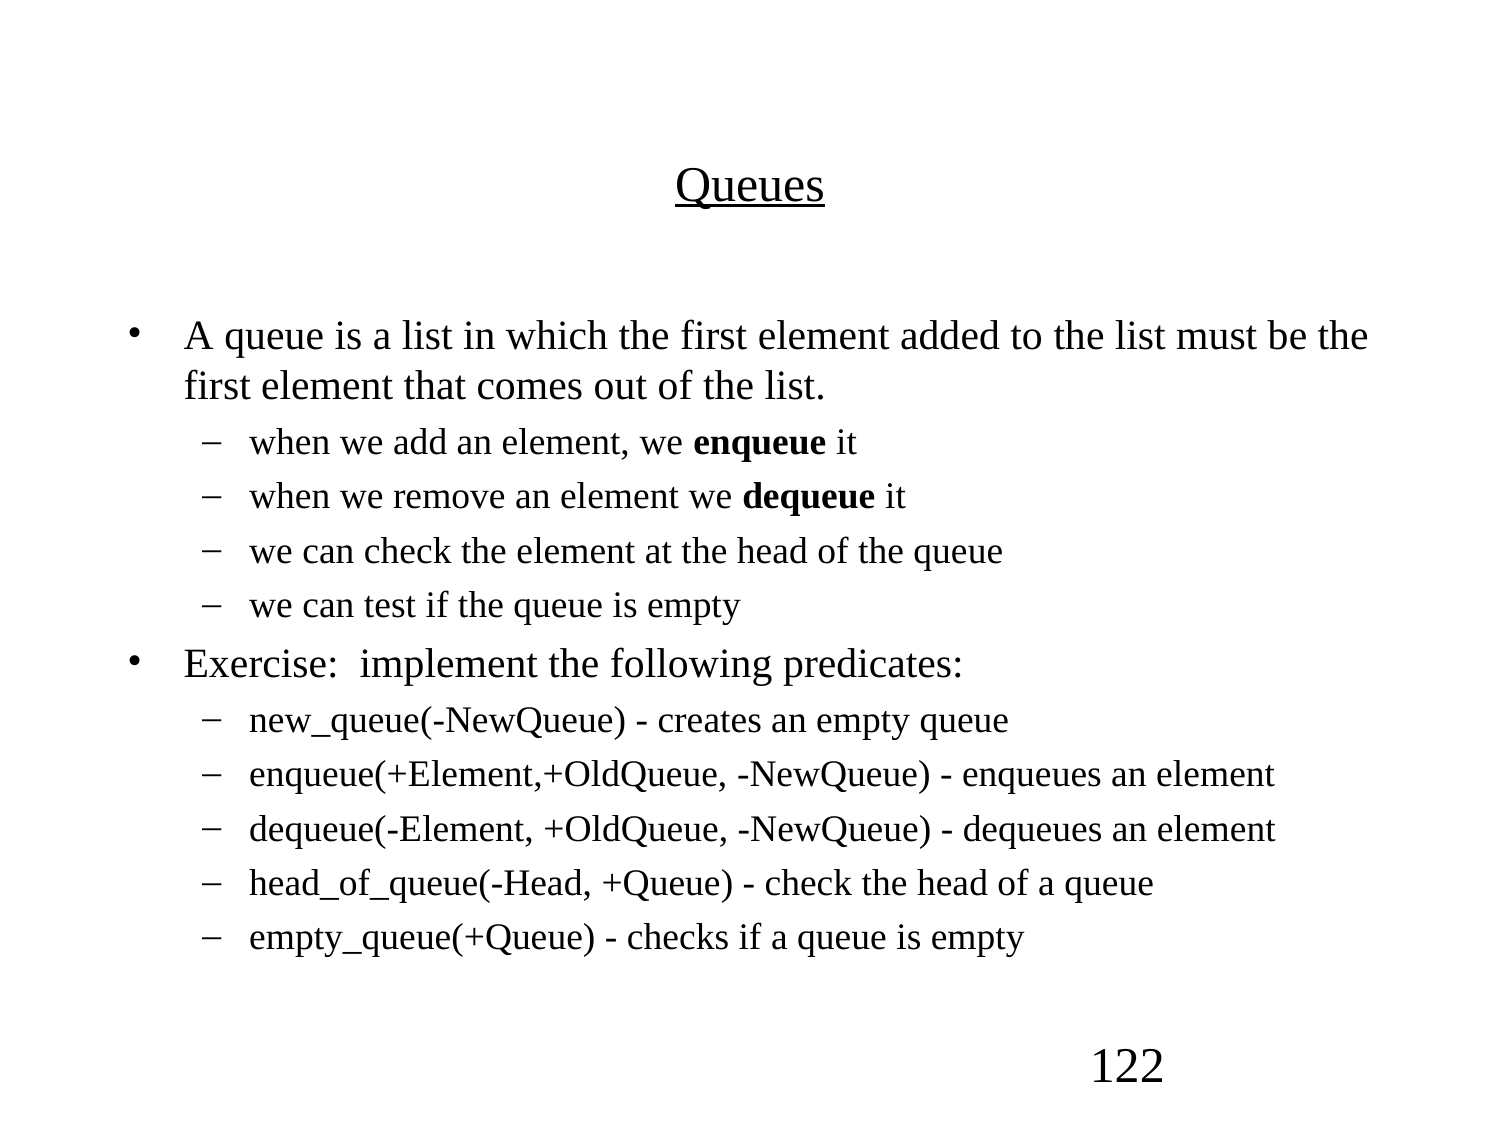

# Queues
A queue is a list in which the first element added to the list must be the first element that comes out of the list.
when we add an element, we enqueue it
when we remove an element we dequeue it
we can check the element at the head of the queue
we can test if the queue is empty
Exercise: implement the following predicates:
new_queue(-NewQueue) - creates an empty queue
enqueue(+Element,+OldQueue, -NewQueue) - enqueues an element
dequeue(-Element, +OldQueue, -NewQueue) - dequeues an element
head_of_queue(-Head, +Queue) - check the head of a queue
empty_queue(+Queue) - checks if a queue is empty
122